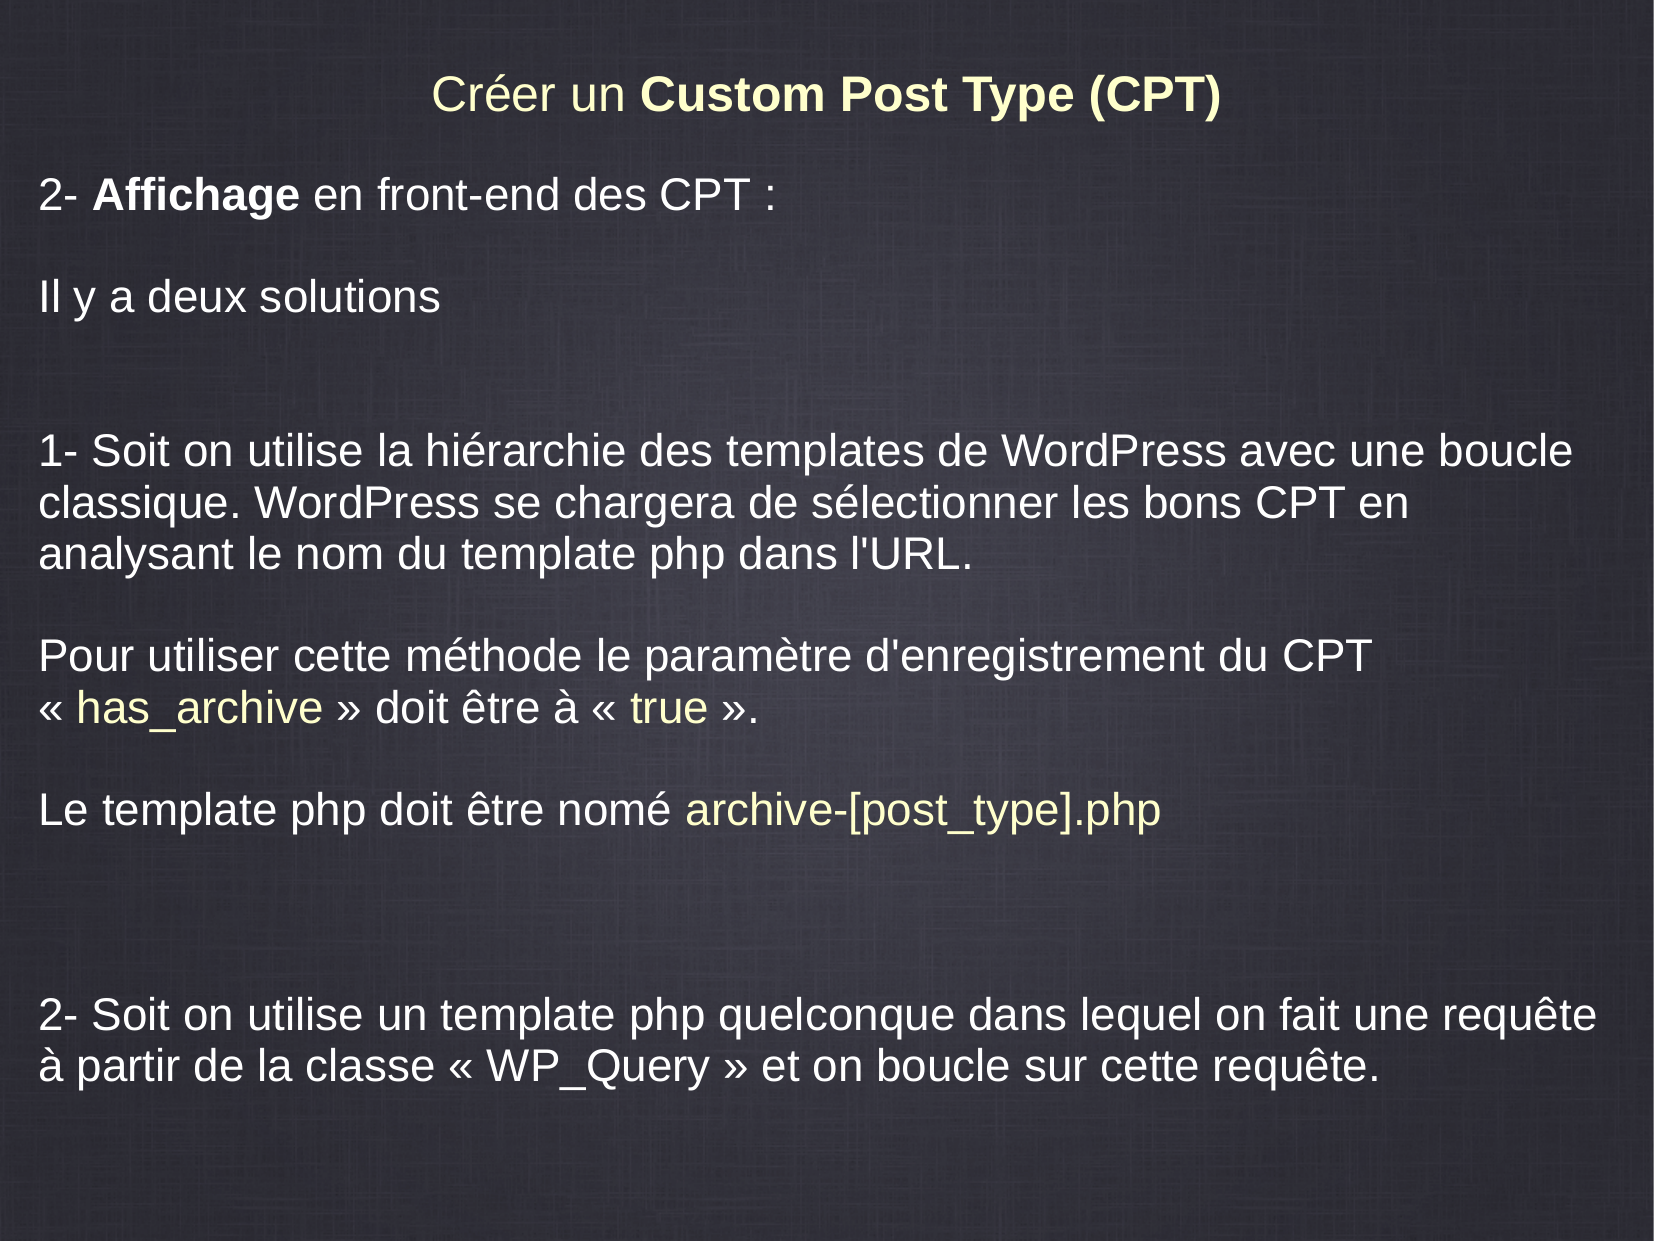

Créer un Custom Post Type (CPT)
2- Affichage en front-end des CPT :
Il y a deux solutions
1- Soit on utilise la hiérarchie des templates de WordPress avec une boucle classique. WordPress se chargera de sélectionner les bons CPT en analysant le nom du template php dans l'URL.
Pour utiliser cette méthode le paramètre d'enregistrement du CPT « has_archive » doit être à « true ».
Le template php doit être nomé archive-[post_type].php
2- Soit on utilise un template php quelconque dans lequel on fait une requête à partir de la classe « WP_Query » et on boucle sur cette requête.